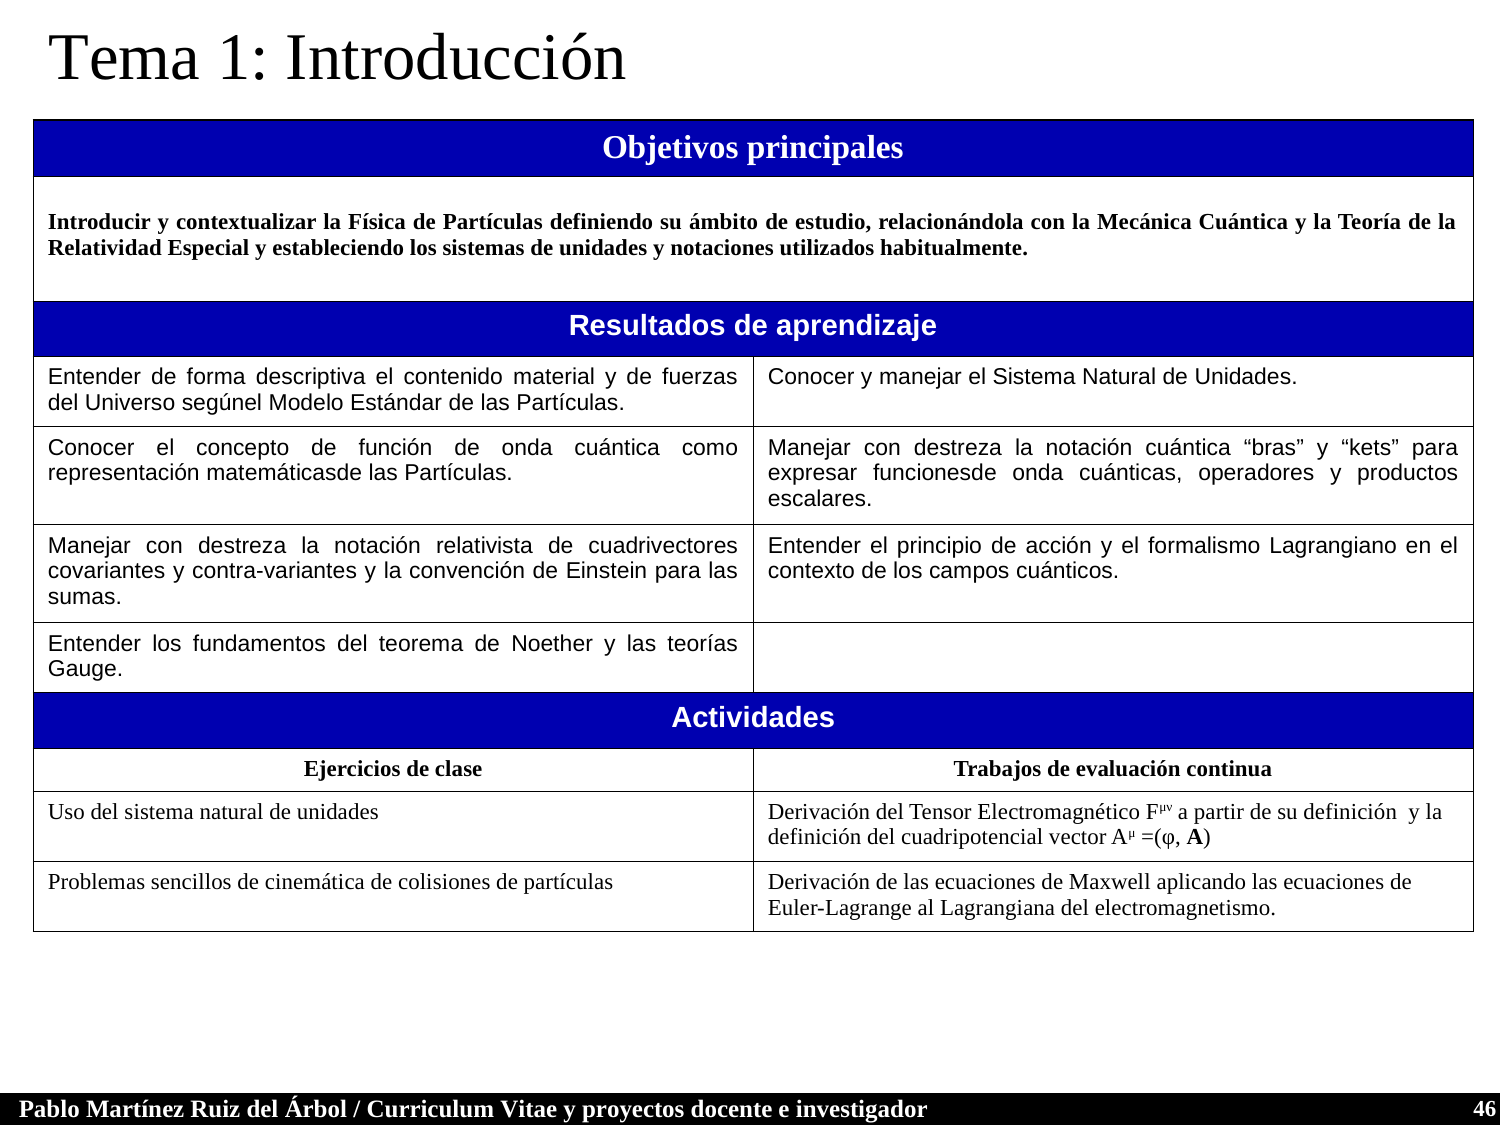

Tema 1: Introducción
| Objetivos principales | |
| --- | --- |
| Introducir y contextualizar la Física de Partículas definiendo su ámbito de estudio, relacionándola con la Mecánica Cuántica y la Teoría de la Relatividad Especial y estableciendo los sistemas de unidades y notaciones utilizados habitualmente. | |
| Resultados de aprendizaje | |
| Entender de forma descriptiva el contenido material y de fuerzas del Universo segúnel Modelo Estándar de las Partículas. | Conocer y manejar el Sistema Natural de Unidades. |
| Conocer el concepto de función de onda cuántica como representación matemáticasde las Partículas. | Manejar con destreza la notación cuántica “bras” y “kets” para expresar funcionesde onda cuánticas, operadores y productos escalares. |
| Manejar con destreza la notación relativista de cuadrivectores covariantes y contra-variantes y la convención de Einstein para las sumas. | Entender el principio de acción y el formalismo Lagrangiano en el contexto de los campos cuánticos. |
| Entender los fundamentos del teorema de Noether y las teorías Gauge. | |
| Actividades | |
| Ejercicios de clase | Trabajos de evaluación continua |
| Uso del sistema natural de unidades | Derivación del Tensor Electromagnético Fμν a partir de su definición y la definición del cuadripotencial vector Aμ =(φ, A) |
| Problemas sencillos de cinemática de colisiones de partículas | Derivación de las ecuaciones de Maxwell aplicando las ecuaciones de Euler-Lagrange al Lagrangiana del electromagnetismo. |
46